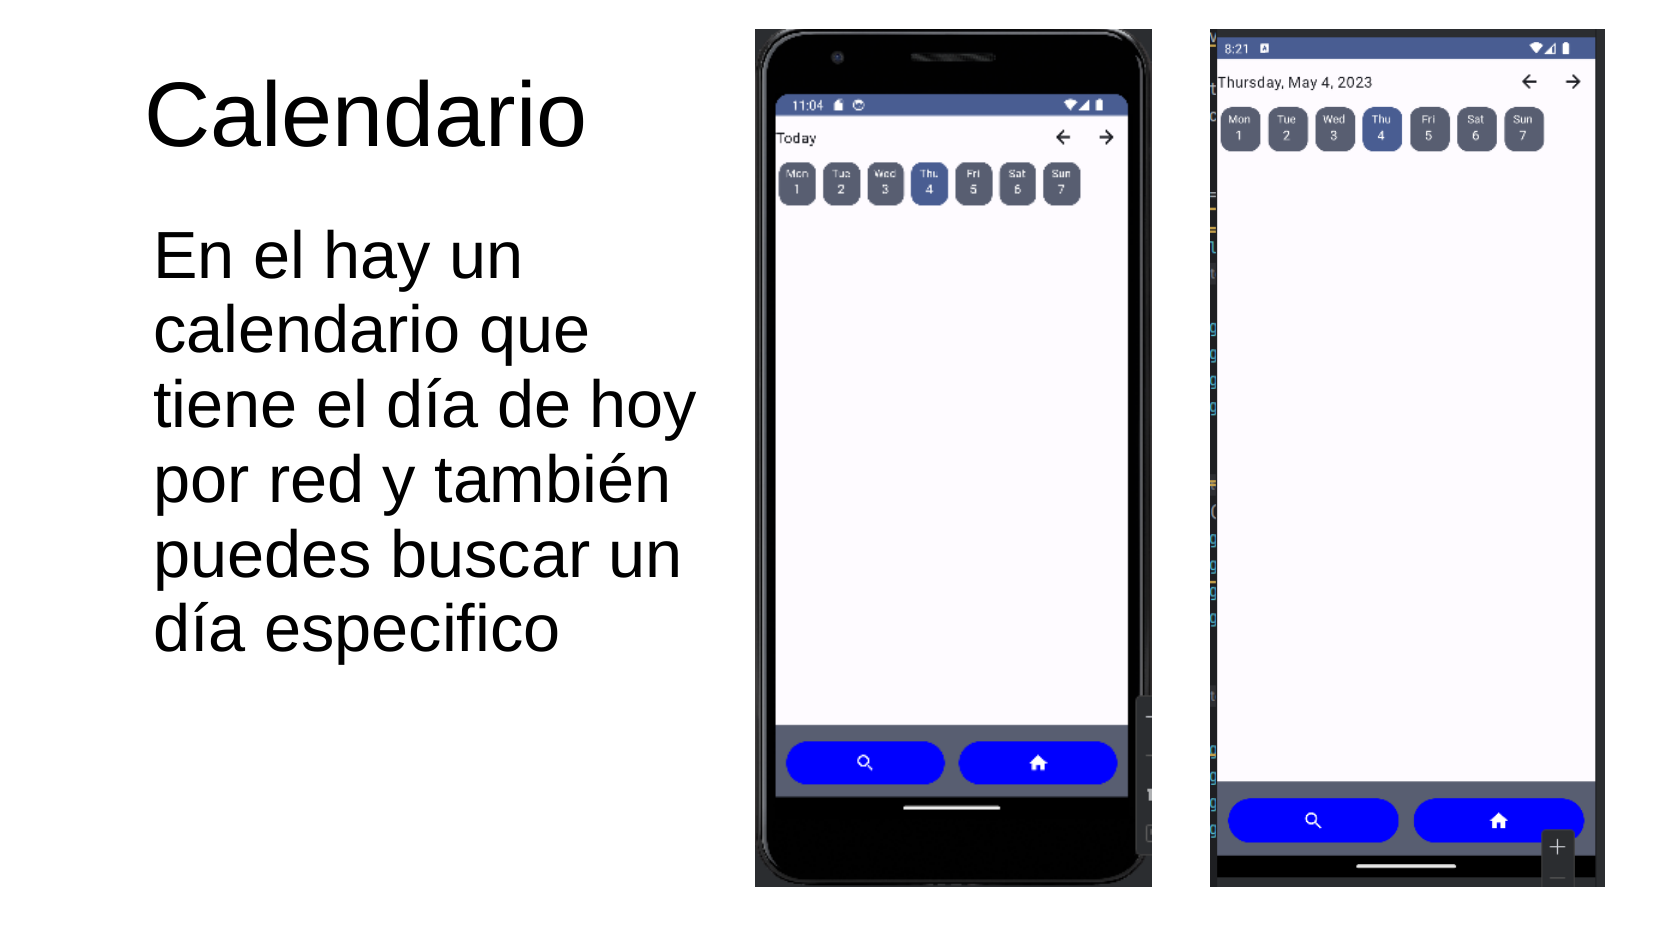

# Calendario
En el hay un calendario que tiene el día de hoy por red y también puedes buscar un día especifico